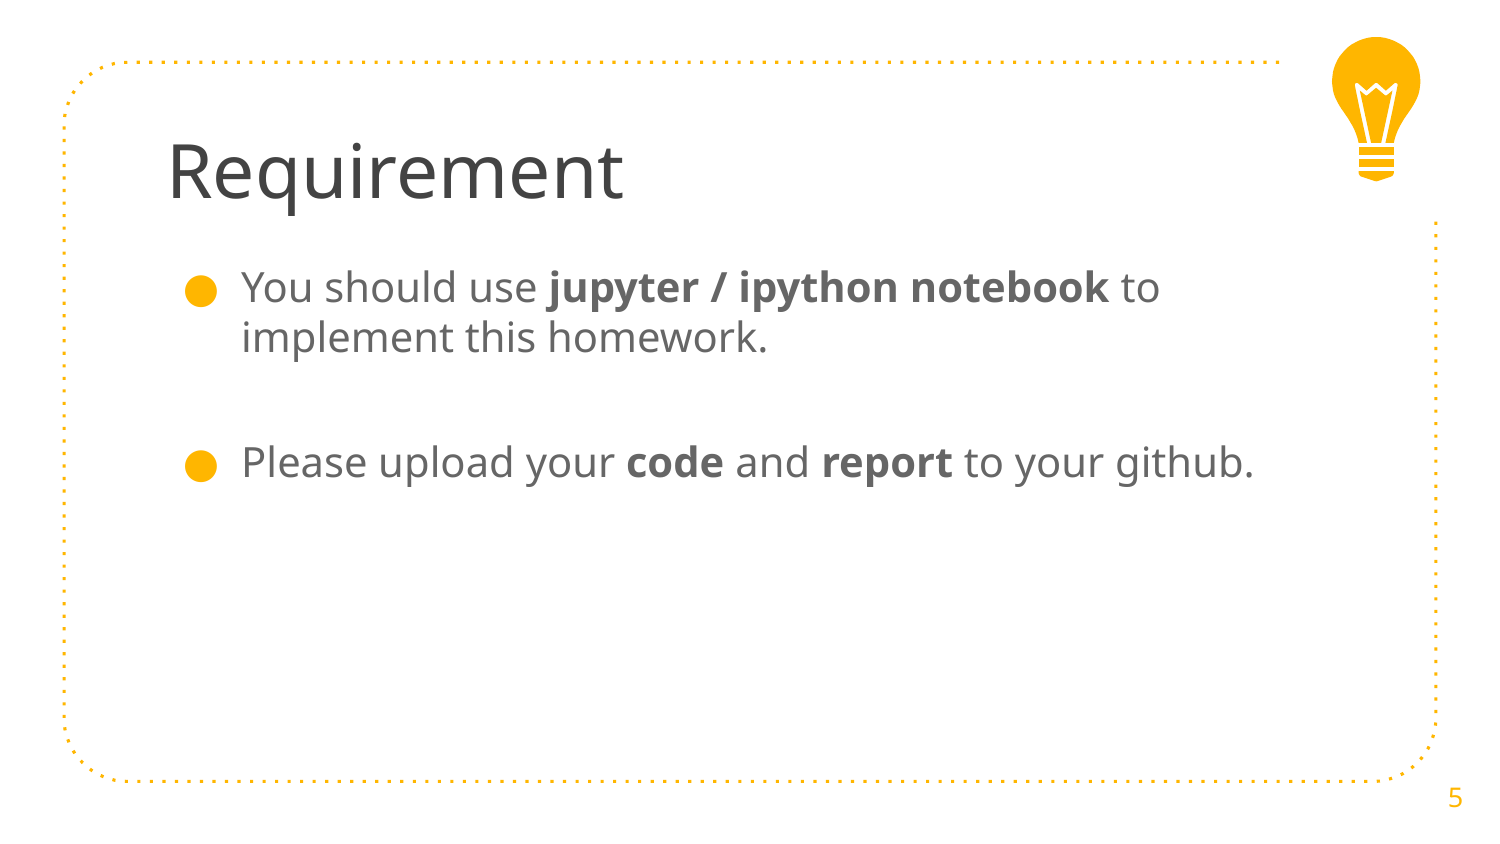

Requirement
# You should use jupyter / ipython notebook to implement this homework.
Please upload your code and report to your github.